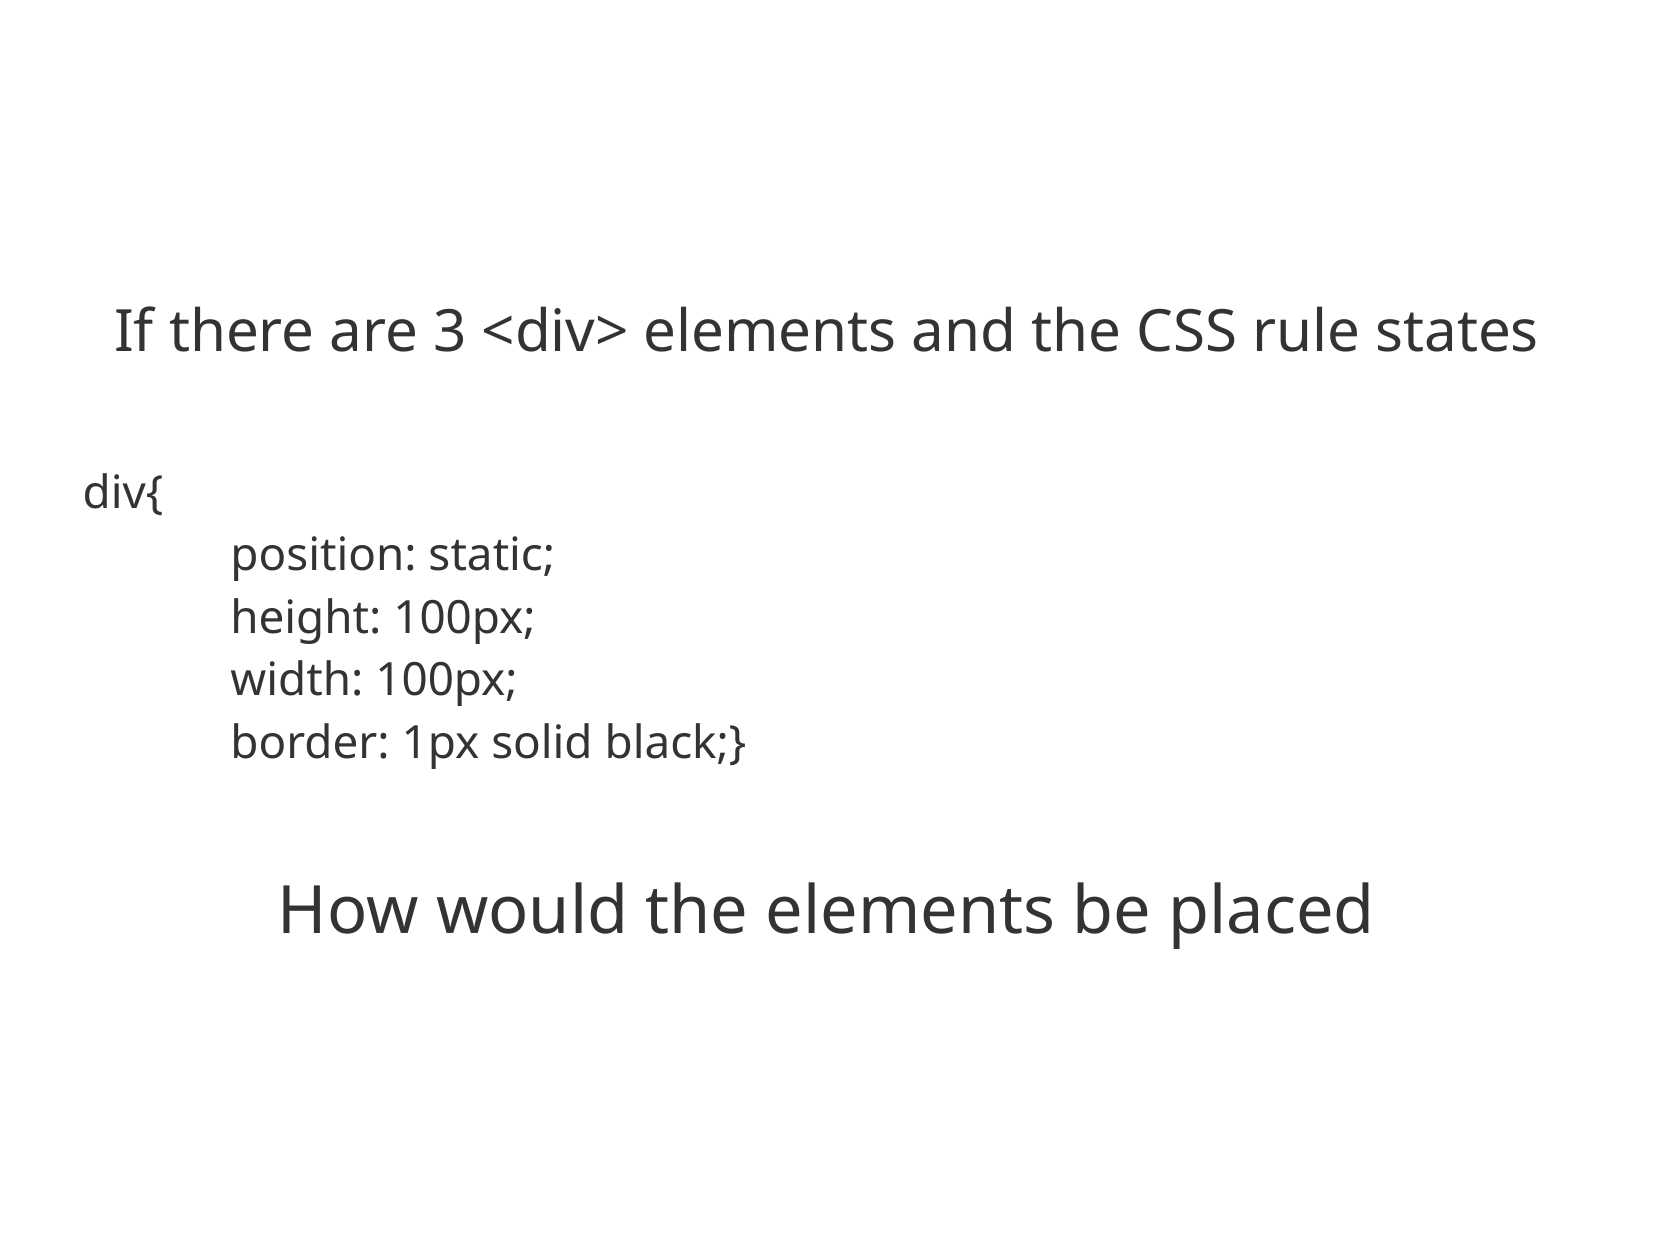

# If there are 3 <div> elements and the CSS rule states
div{
		position: static;
		height: 100px;
		width: 100px;
		border: 1px solid black;}
How would the elements be placed